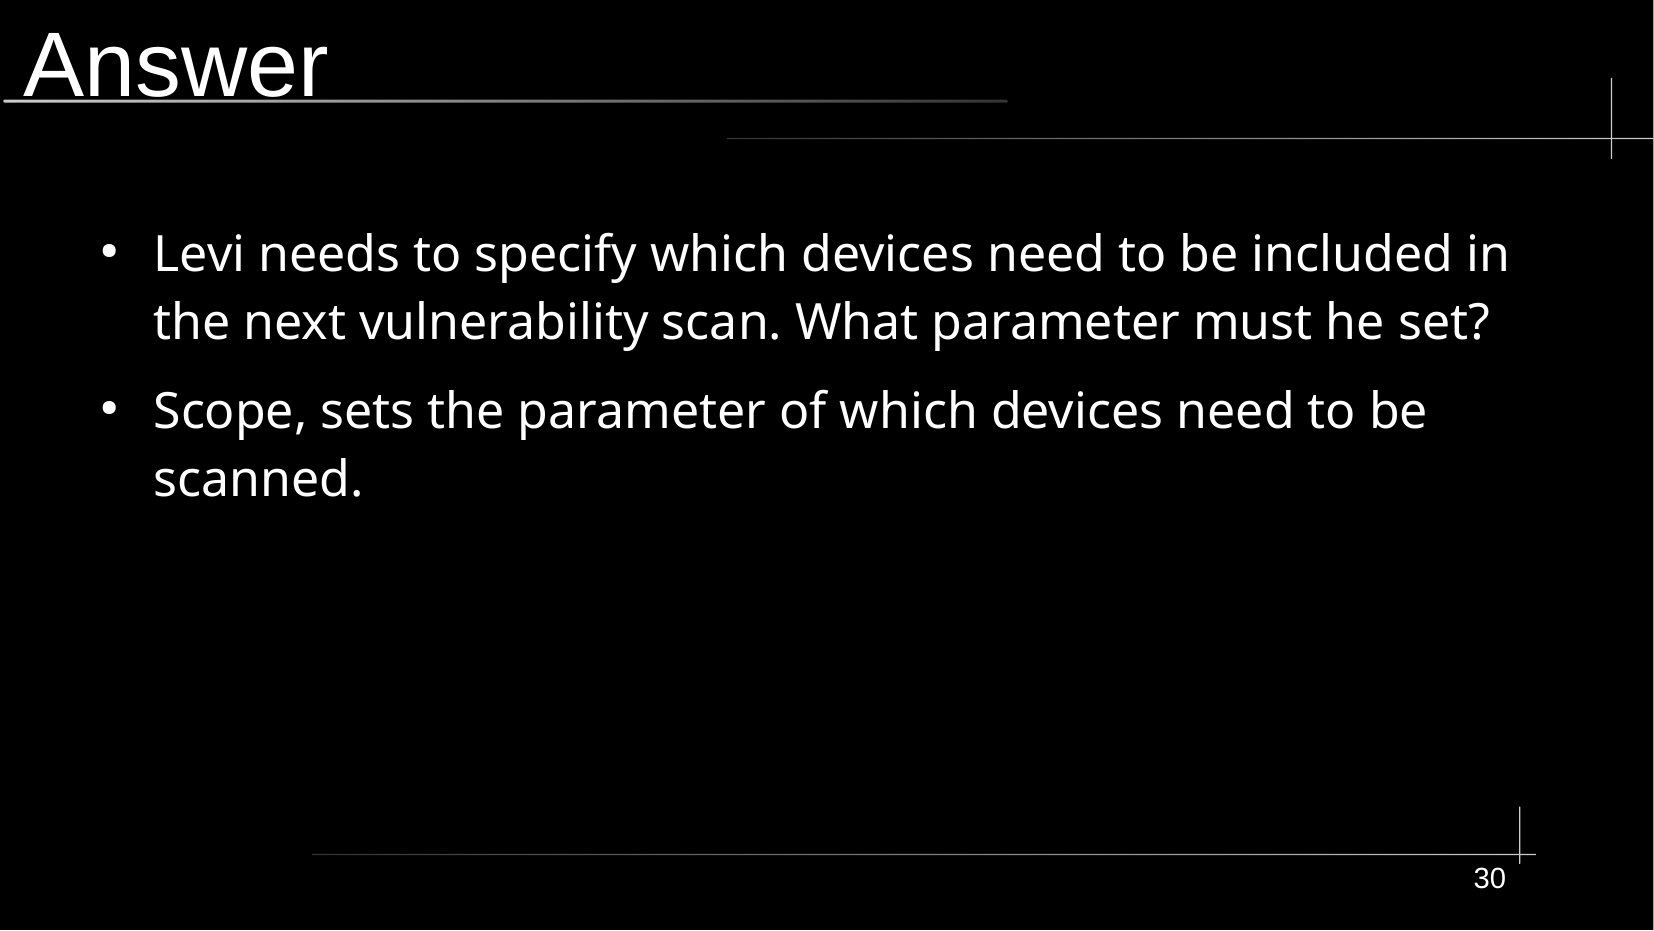

# Answer
Levi needs to specify which devices need to be included in the next vulnerability scan. What parameter must he set?
Scope, sets the parameter of which devices need to be scanned.
30